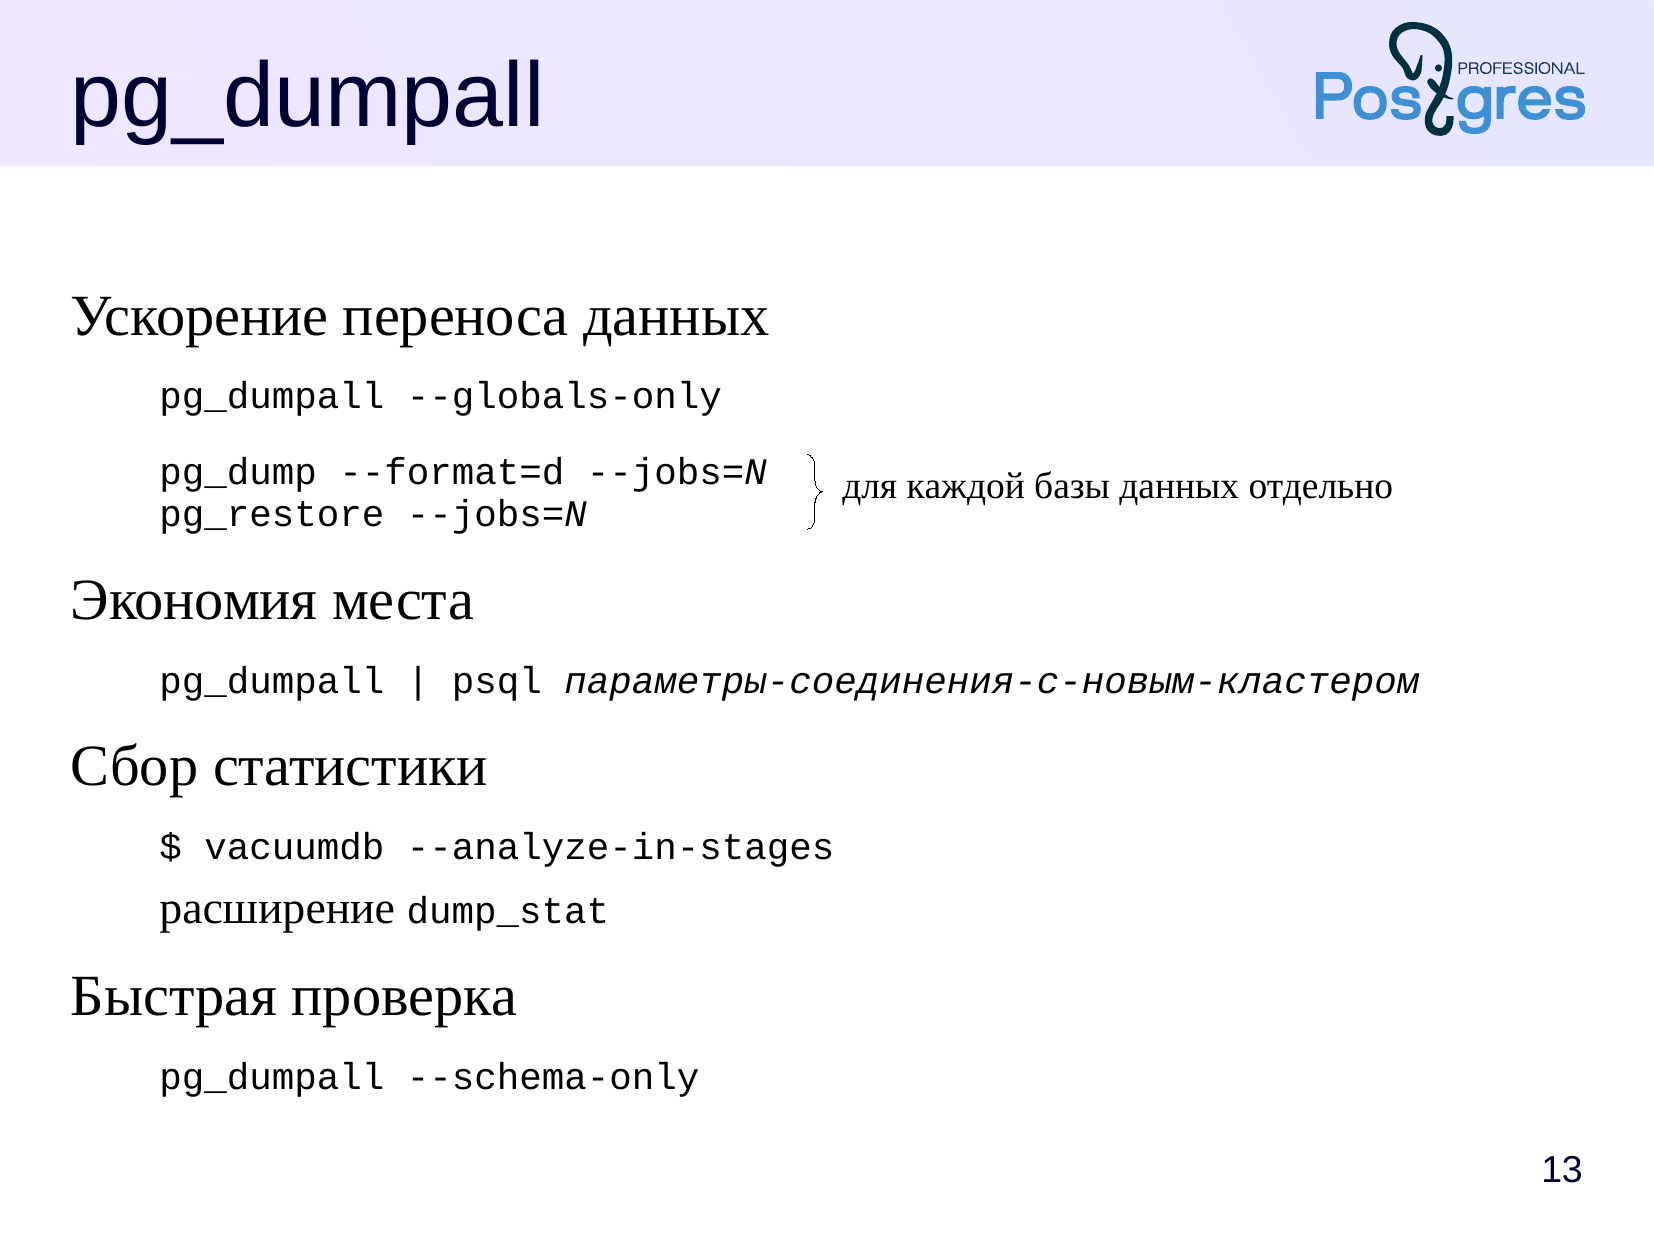

# pg_dumpall
Ускорение переноса данных
pg_dumpall --globals-only
pg_dump --format=d --jobs=N
pg_restore --jobs=N
Экономия места
pg_dumpall | psql параметры-соединения-с-новым-кластером
Сбор статистики
$ vacuumdb --analyze-in-stages
расширение dump_stat
Быстрая проверка
pg_dumpall --schema-only
для каждой базы данных отдельно